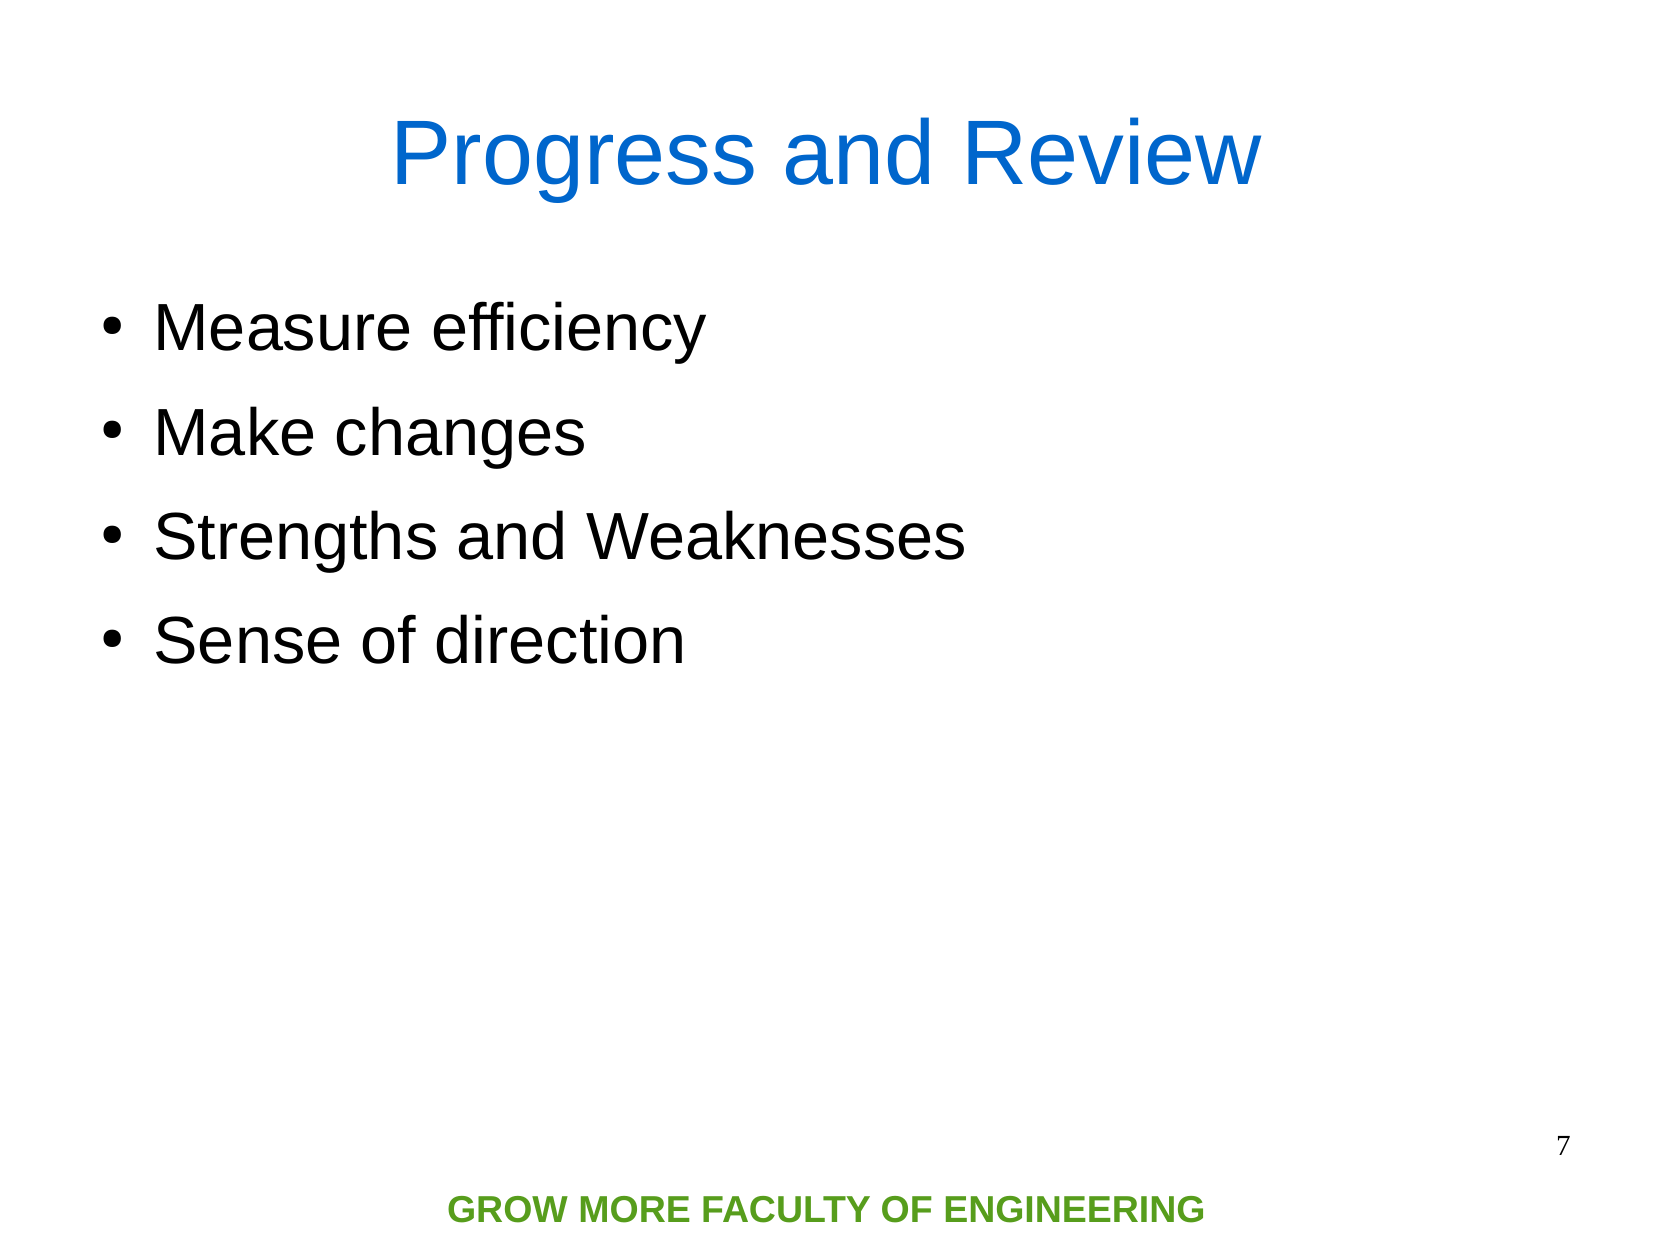

# Progress and Review
Measure efficiency
Make changes
Strengths and Weaknesses
Sense of direction
7